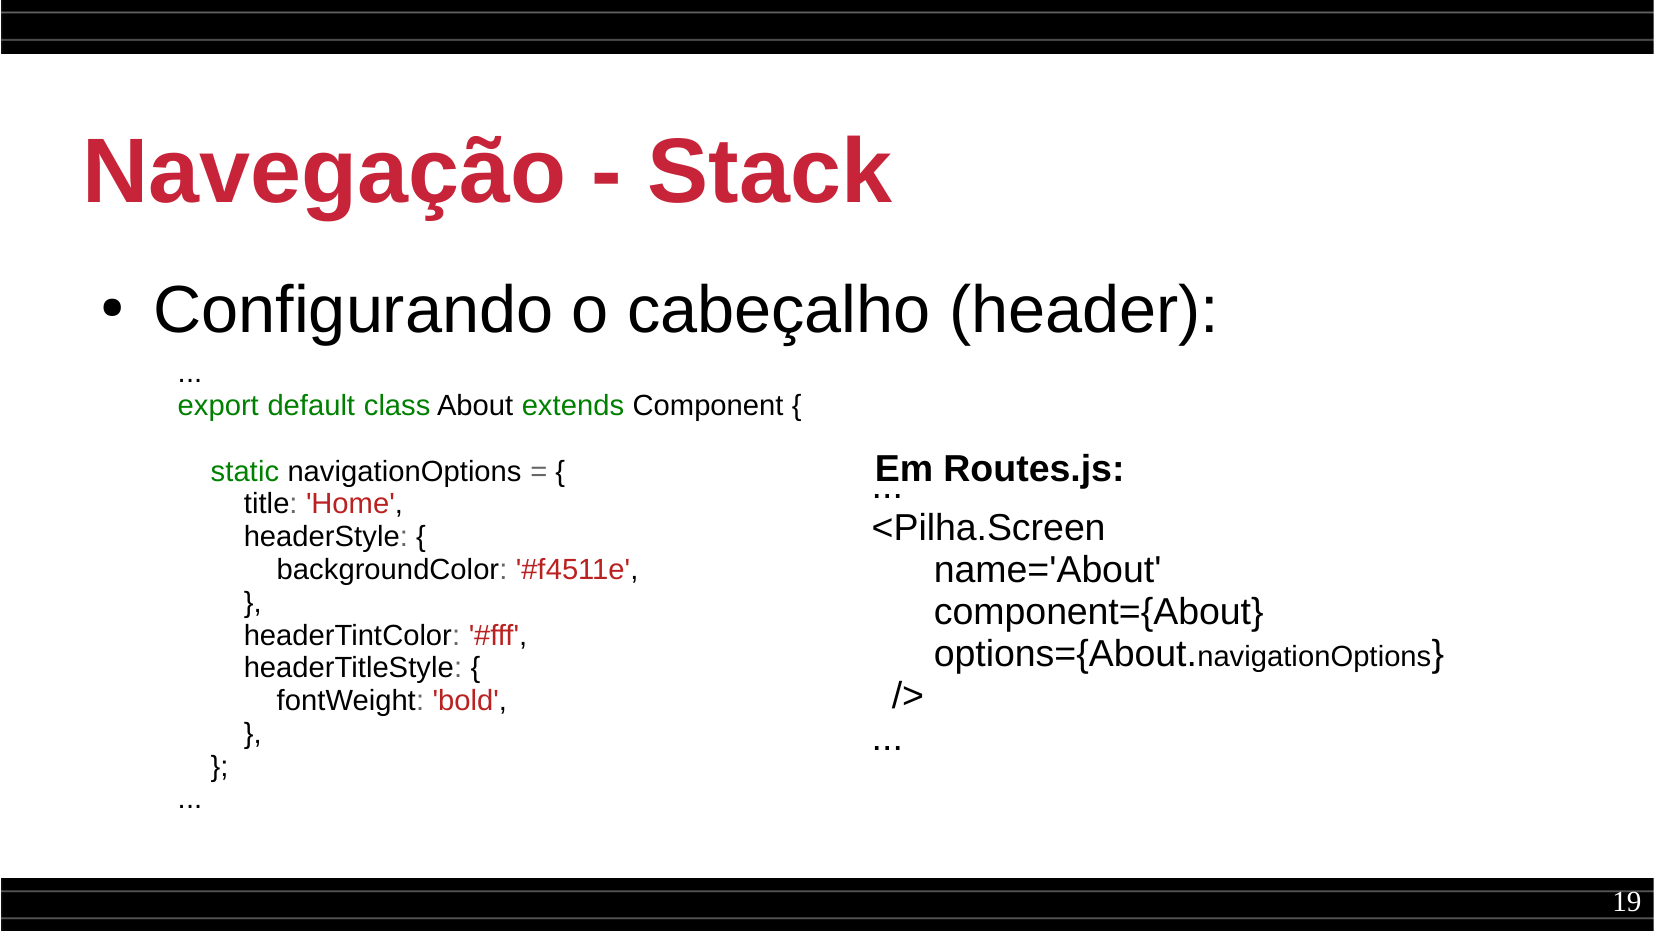

# Navegação - Stack
Configurando o cabeçalho (header):
...
export default class About extends Component {
 static navigationOptions = {
 title: 'Home',
 headerStyle: {
 backgroundColor: '#f4511e',
 },
 headerTintColor: '#fff',
 headerTitleStyle: {
 fontWeight: 'bold',
 },
 };
...
Em Routes.js:
		...
		<Pilha.Screen
 name='About'
 component={About}
 options={About.navigationOptions}
 />
		...